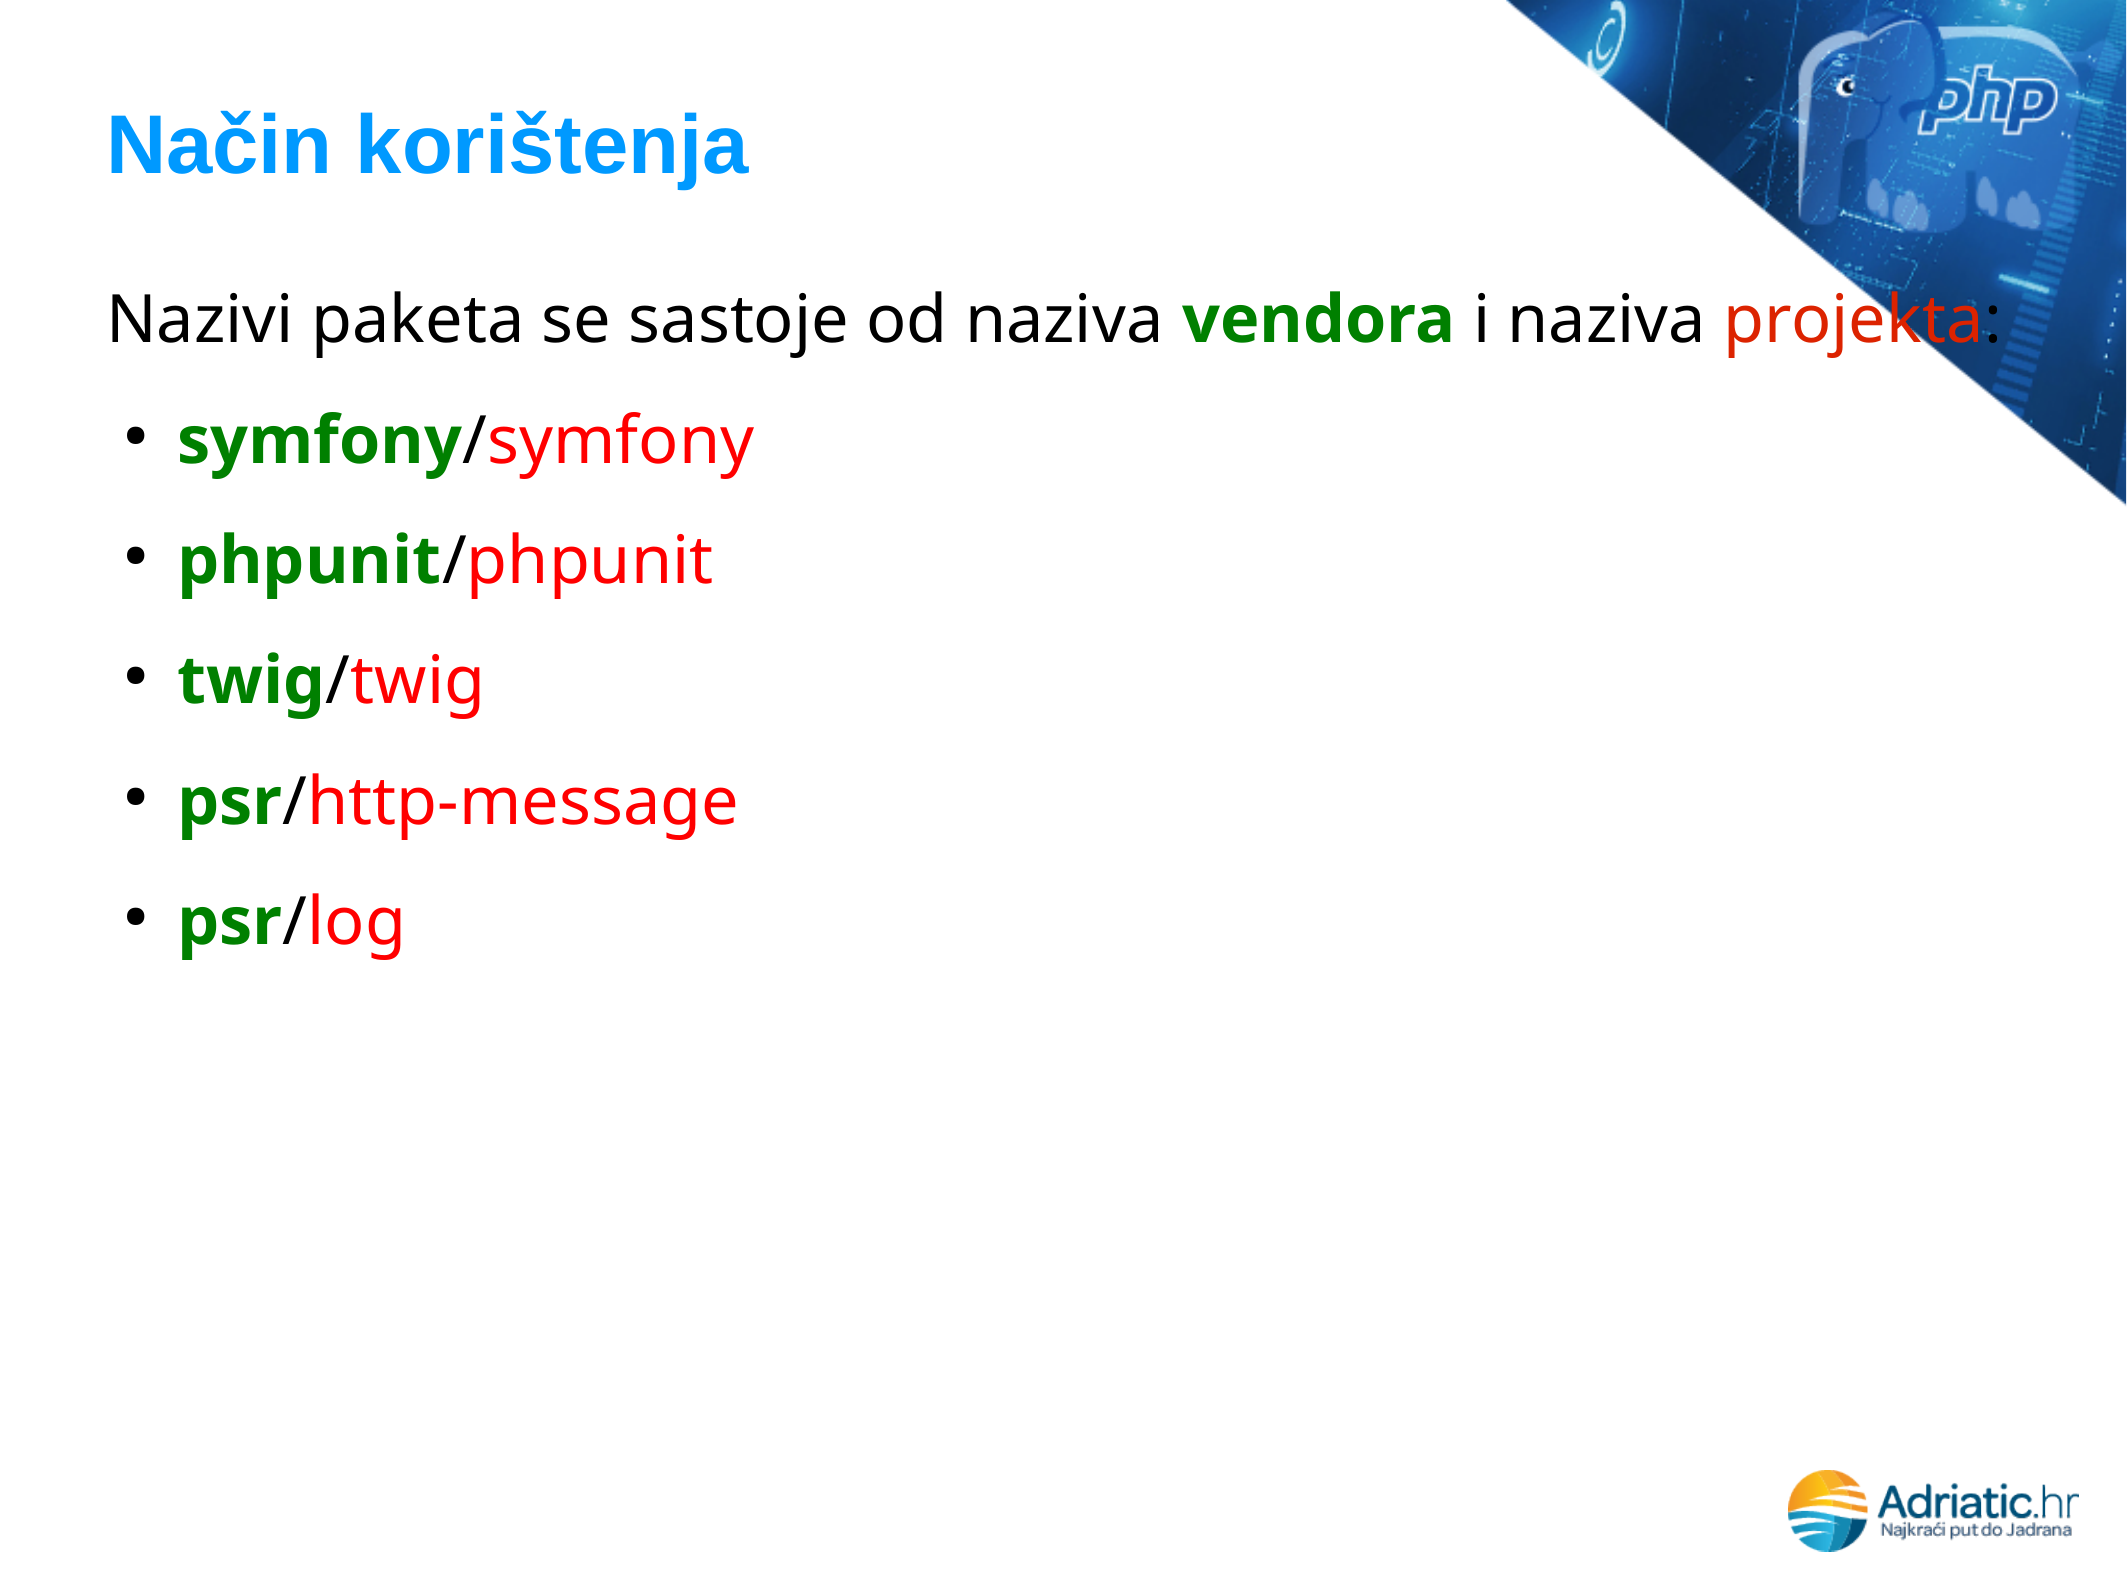

# Način korištenja
Nazivi paketa se sastoje od naziva vendora i naziva projekta:
symfony/symfony
phpunit/phpunit
twig/twig
psr/http-message
psr/log